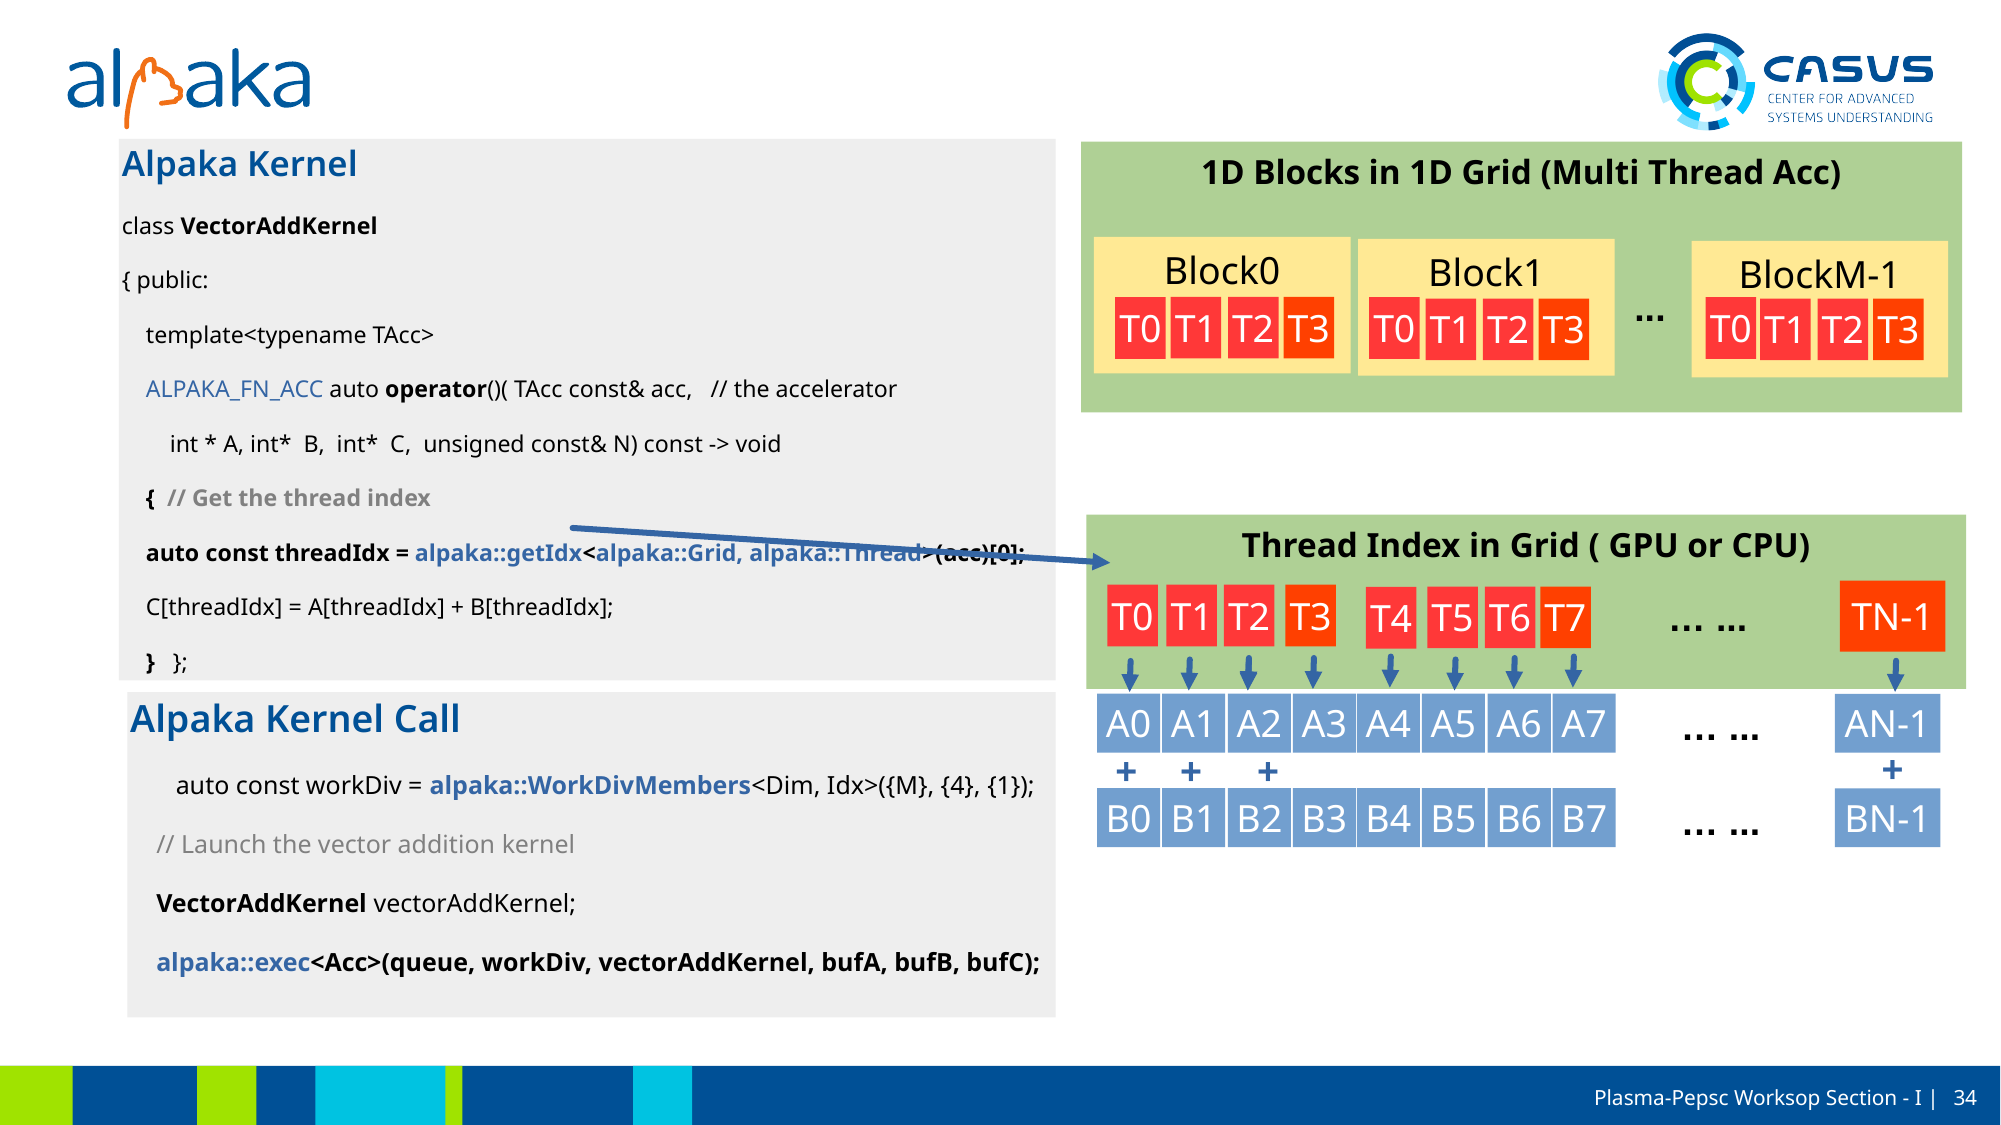

# Alpaka Kernel
class VectorAddKernel
{ public:
 template<typename TAcc>
 ALPAKA_FN_ACC auto operator()( TAcc const& acc, // the accelerator
 int * A, int* B, int* C, unsigned const& N) const -> void
 { // Get the thread index
 auto const threadIdx = alpaka::getIdx<alpaka::Grid, alpaka::Thread>(acc)[0];
 C[threadIdx] = A[threadIdx] + B[threadIdx];
 } };
1D Blocks in 1D Grid (Multi Thread Acc)
Block0
Block1
BlockM-1
...
...
T1
T2
T3
T0
T0
T0
T1
T2
T3
T1
T2
T3
Thread Index in Grid ( GPU or CPU)
TN-1
T0
T1
T2
T3
T5
T6
T7
T4
… ...
Alpaka Kernel Call
 auto const workDiv = alpaka::WorkDivMembers<Dim, Idx>({M}, {4}, {1});
 // Launch the vector addition kernel
 VectorAddKernel vectorAddKernel;
 alpaka::exec<Acc>(queue, workDiv, vectorAddKernel, bufA, bufB, bufC);
A0
A1
A2
A3
A4
A5
A6
A7
AN-1
… ...
+
+
+
+
B0
B1
B2
B3
B4
B5
B6
B7
BN-1
… ...
Plasma-Pepsc Worksop Section - I
34